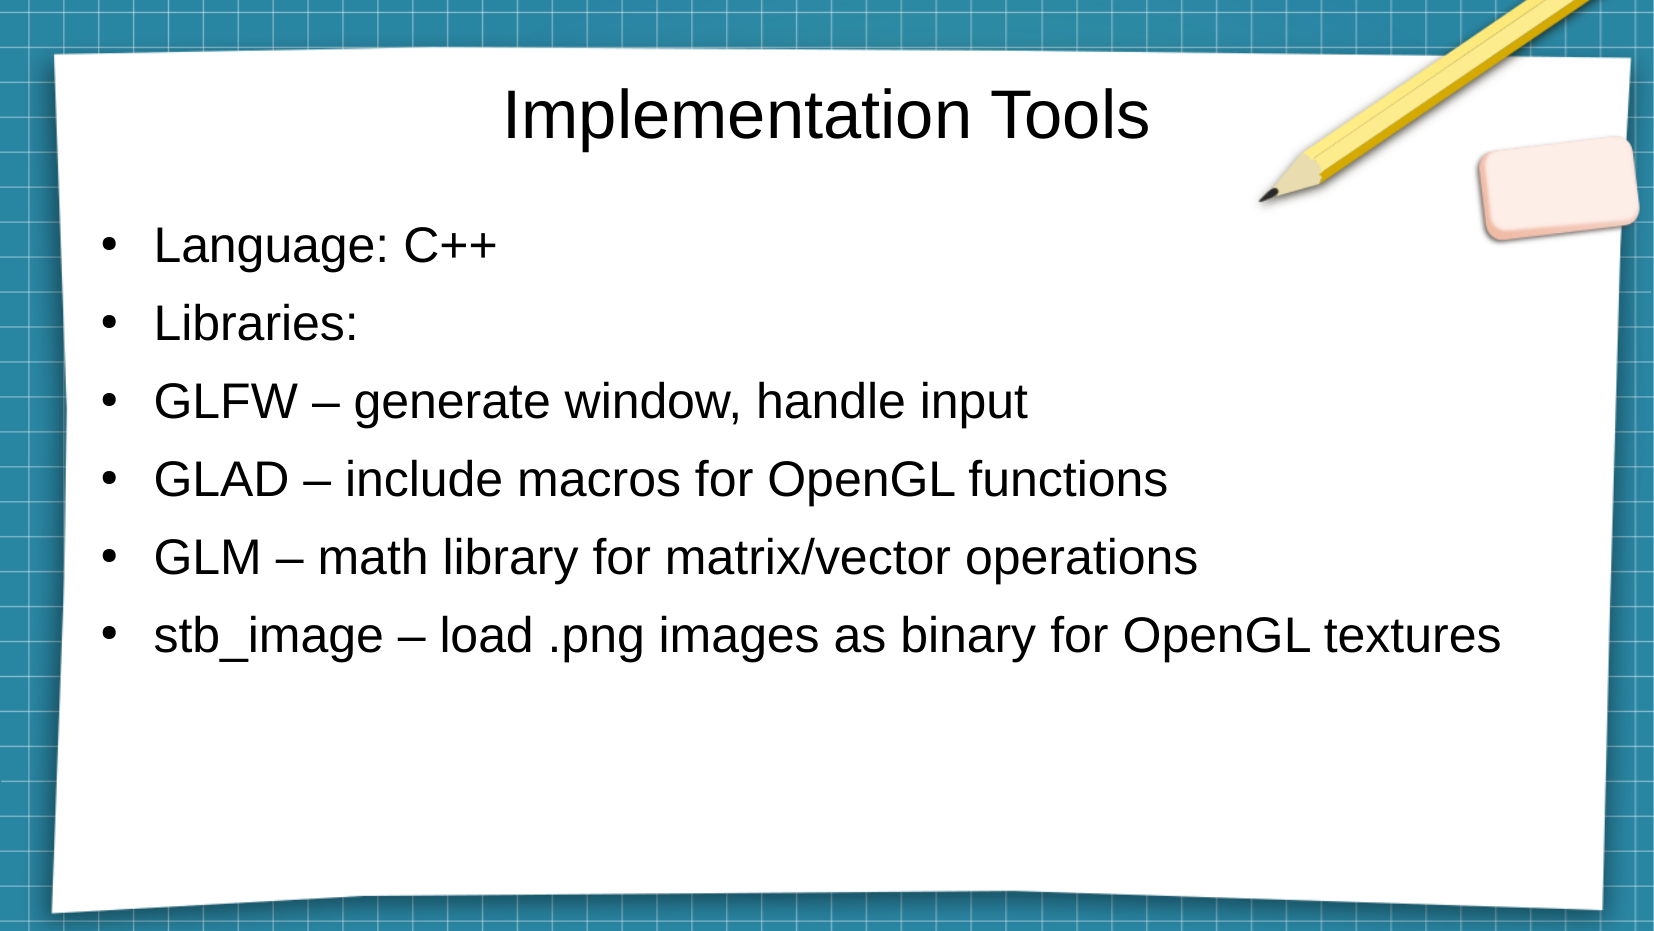

# Implementation Tools
Language: C++
Libraries:
GLFW – generate window, handle input
GLAD – include macros for OpenGL functions
GLM – math library for matrix/vector operations
stb_image – load .png images as binary for OpenGL textures